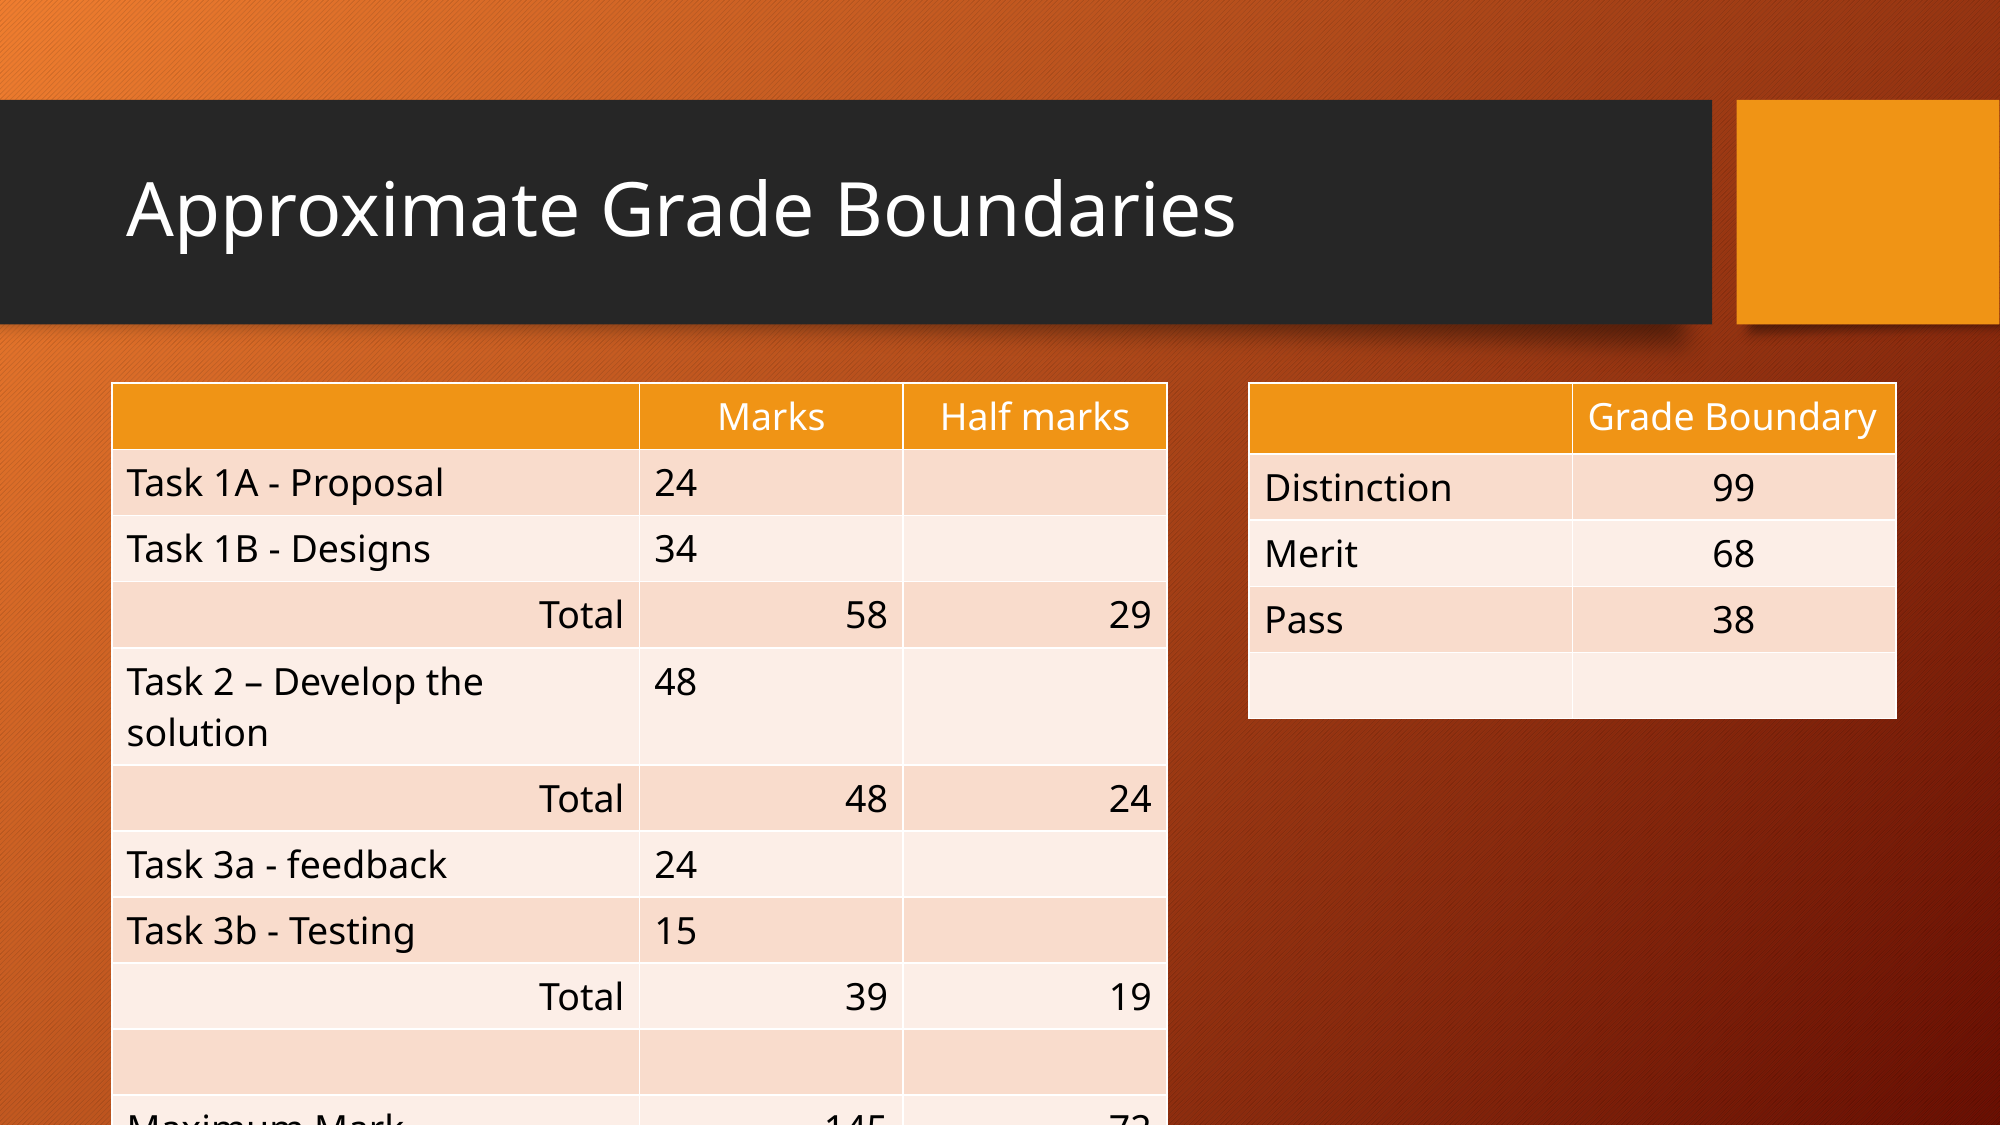

# Approximate Grade Boundaries
| | Marks | Half marks |
| --- | --- | --- |
| Task 1A - Proposal | 24 | |
| Task 1B - Designs | 34 | |
| Total | 58 | 29 |
| Task 2 – Develop the solution | 48 | |
| Total | 48 | 24 |
| Task 3a - feedback | 24 | |
| Task 3b - Testing | 15 | |
| Total | 39 | 19 |
| | | |
| Maximum Mark | 145 | 72 |
| | Grade Boundary |
| --- | --- |
| Distinction | 99 |
| Merit | 68 |
| Pass | 38 |
| | |